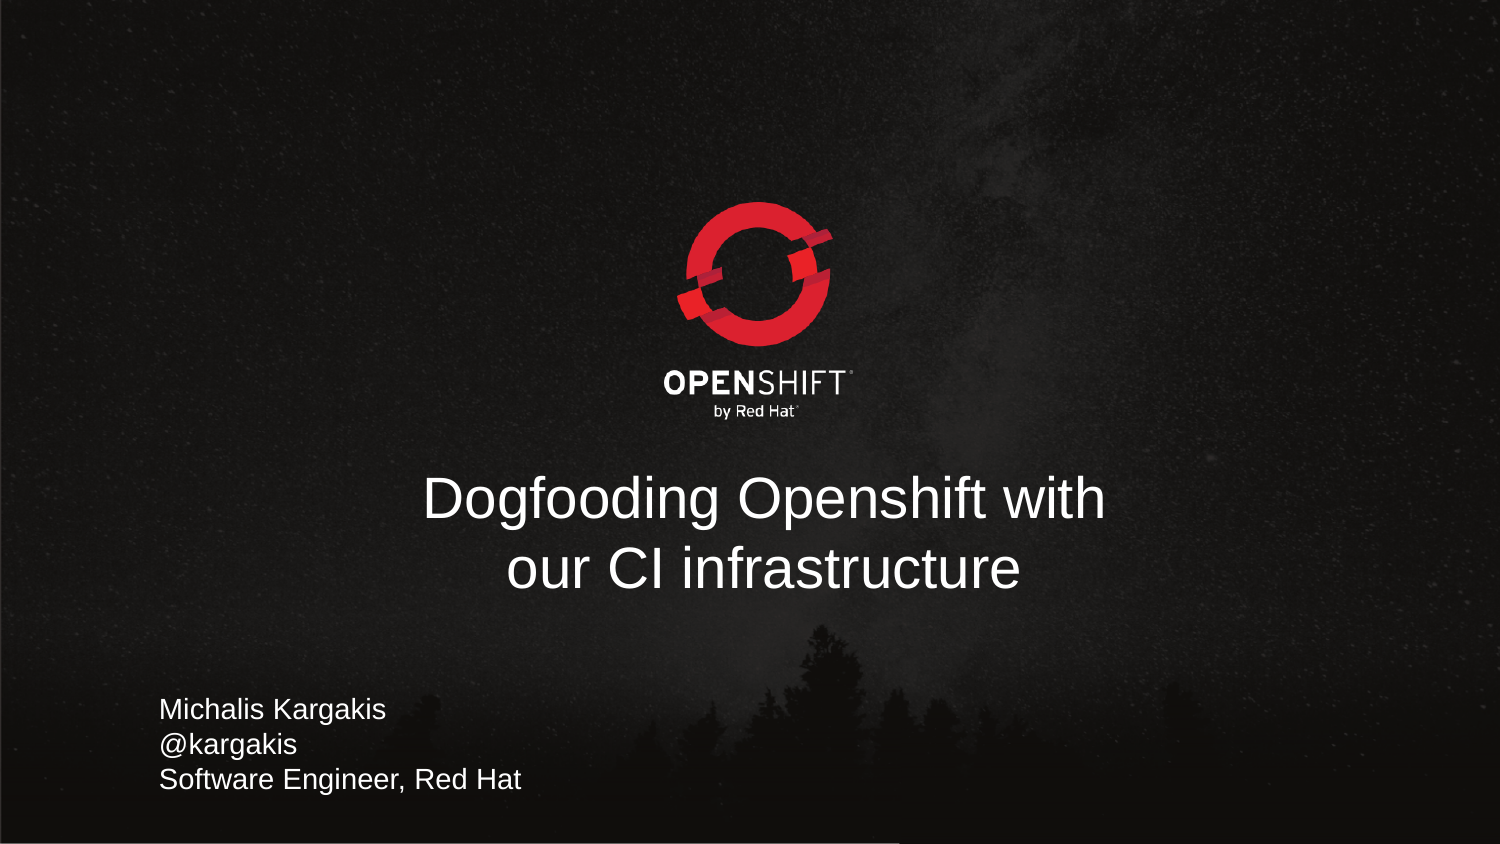

# Dogfooding Openshift with our CI infrastructure
Michalis Kargakis
@kargakis
Software Engineer, Red Hat